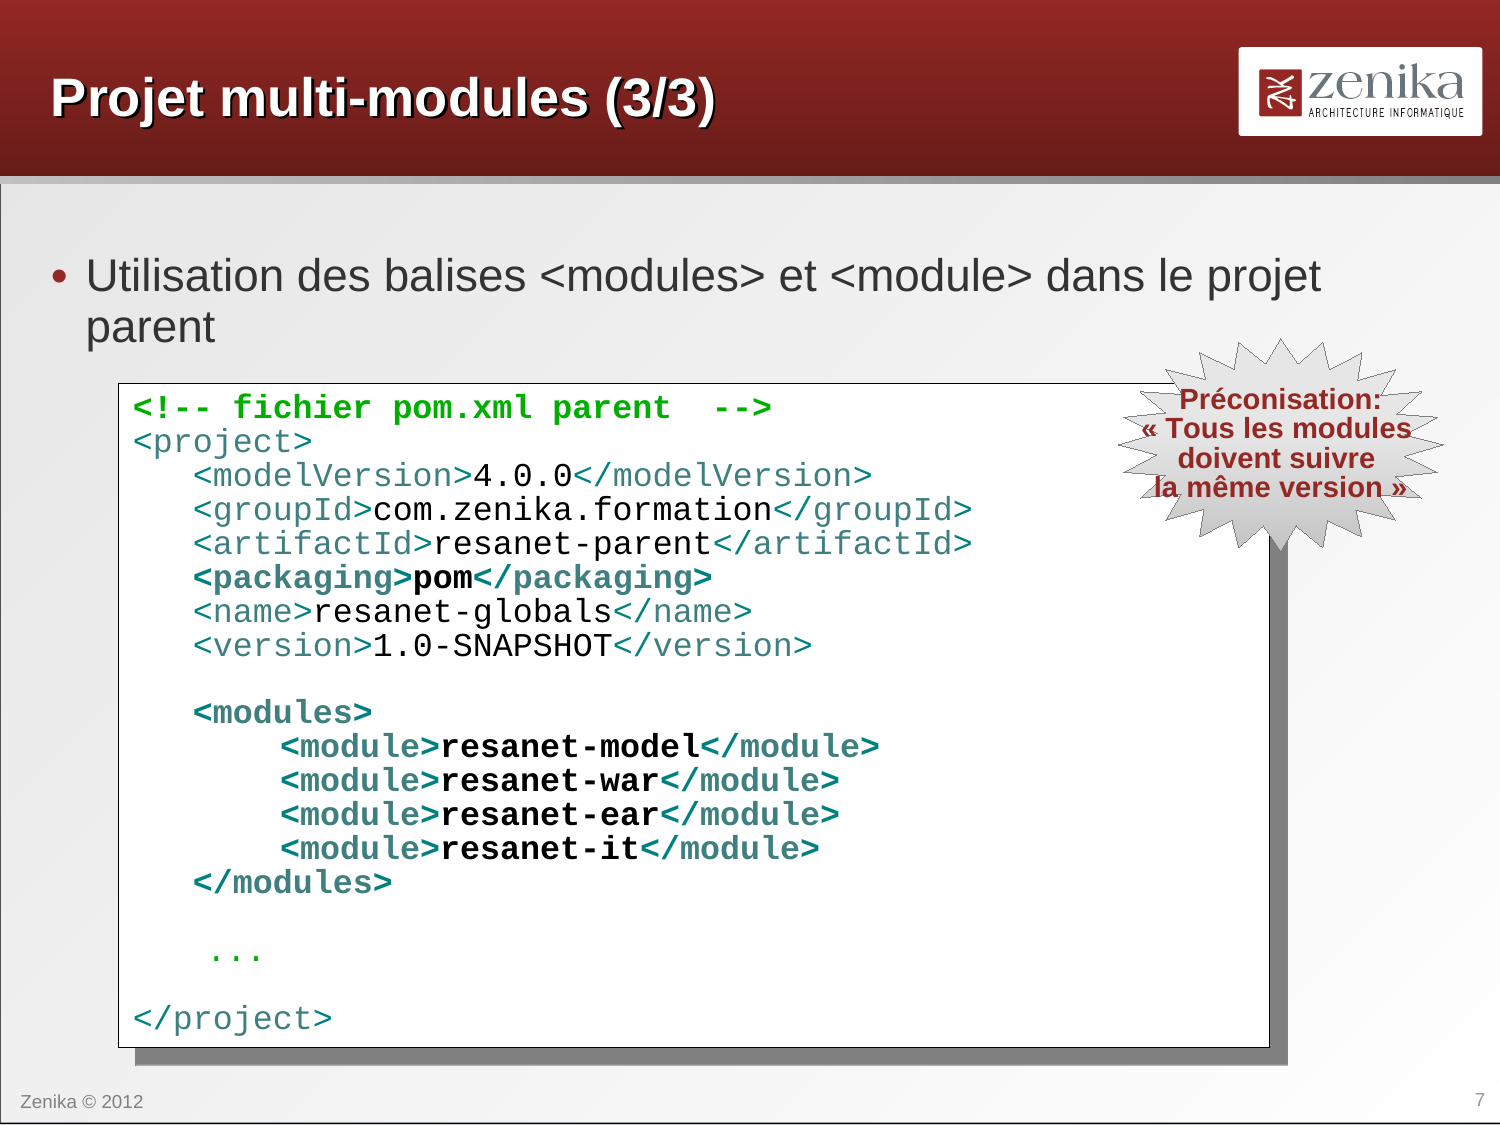

# Projet multi-modules (3/3)
Utilisation des balises <modules> et <module> dans le projet parent
Préconisation:
« Tous les modules
doivent suivre
la même version »
<!-- fichier pom.xml parent -->
<project>
 <modelVersion>4.0.0</modelVersion>
 <groupId>com.zenika.formation</groupId>
 <artifactId>resanet-parent</artifactId>
 <packaging>pom</packaging>
 <name>resanet-globals</name>
 <version>1.0-SNAPSHOT</version>
 <modules>
		<module>resanet-model</module>
		<module>resanet-war</module>
		<module>resanet-ear</module>
		<module>resanet-it</module>
 </modules>
	...
</project>